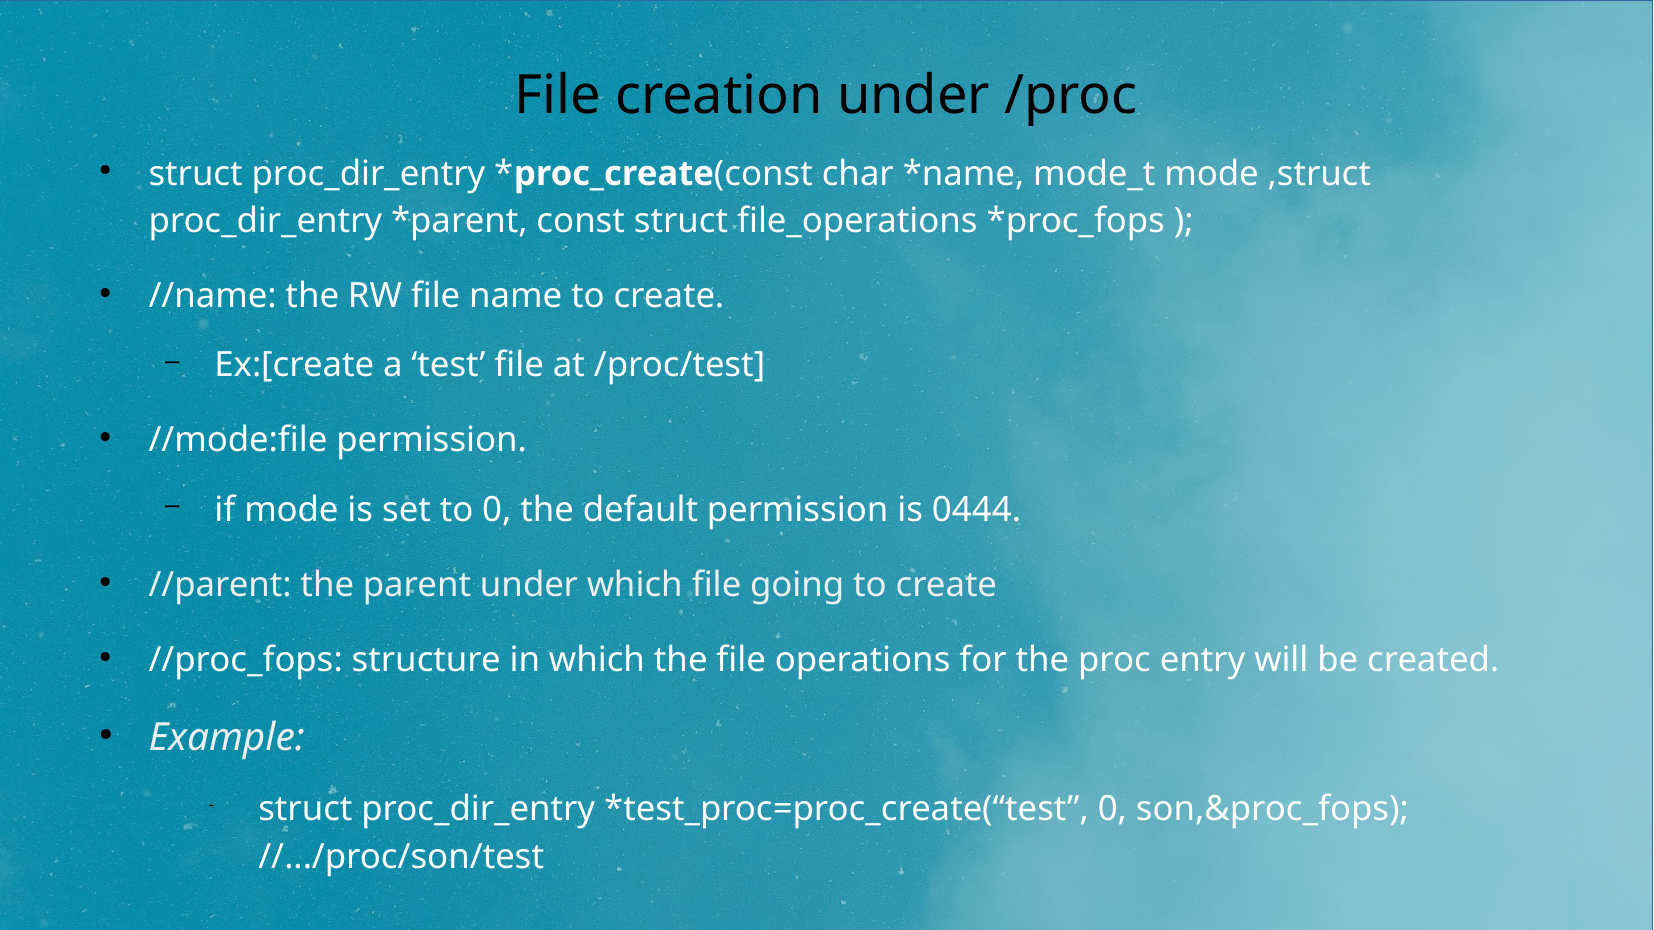

# File creation under /proc
struct proc_dir_entry *proc_create(const char *name, mode_t mode ,struct proc_dir_entry *parent, const struct file_operations *proc_fops );
//name: the RW file name to create.
Ex:[create a ‘test’ file at /proc/test]
//mode:file permission.
if mode is set to 0, the default permission is 0444.
//parent: the parent under which file going to create
//proc_fops: structure in which the file operations for the proc entry will be created.
Example:
struct proc_dir_entry *test_proc=proc_create(“test”, 0, son,&proc_fops); //.../proc/son/test